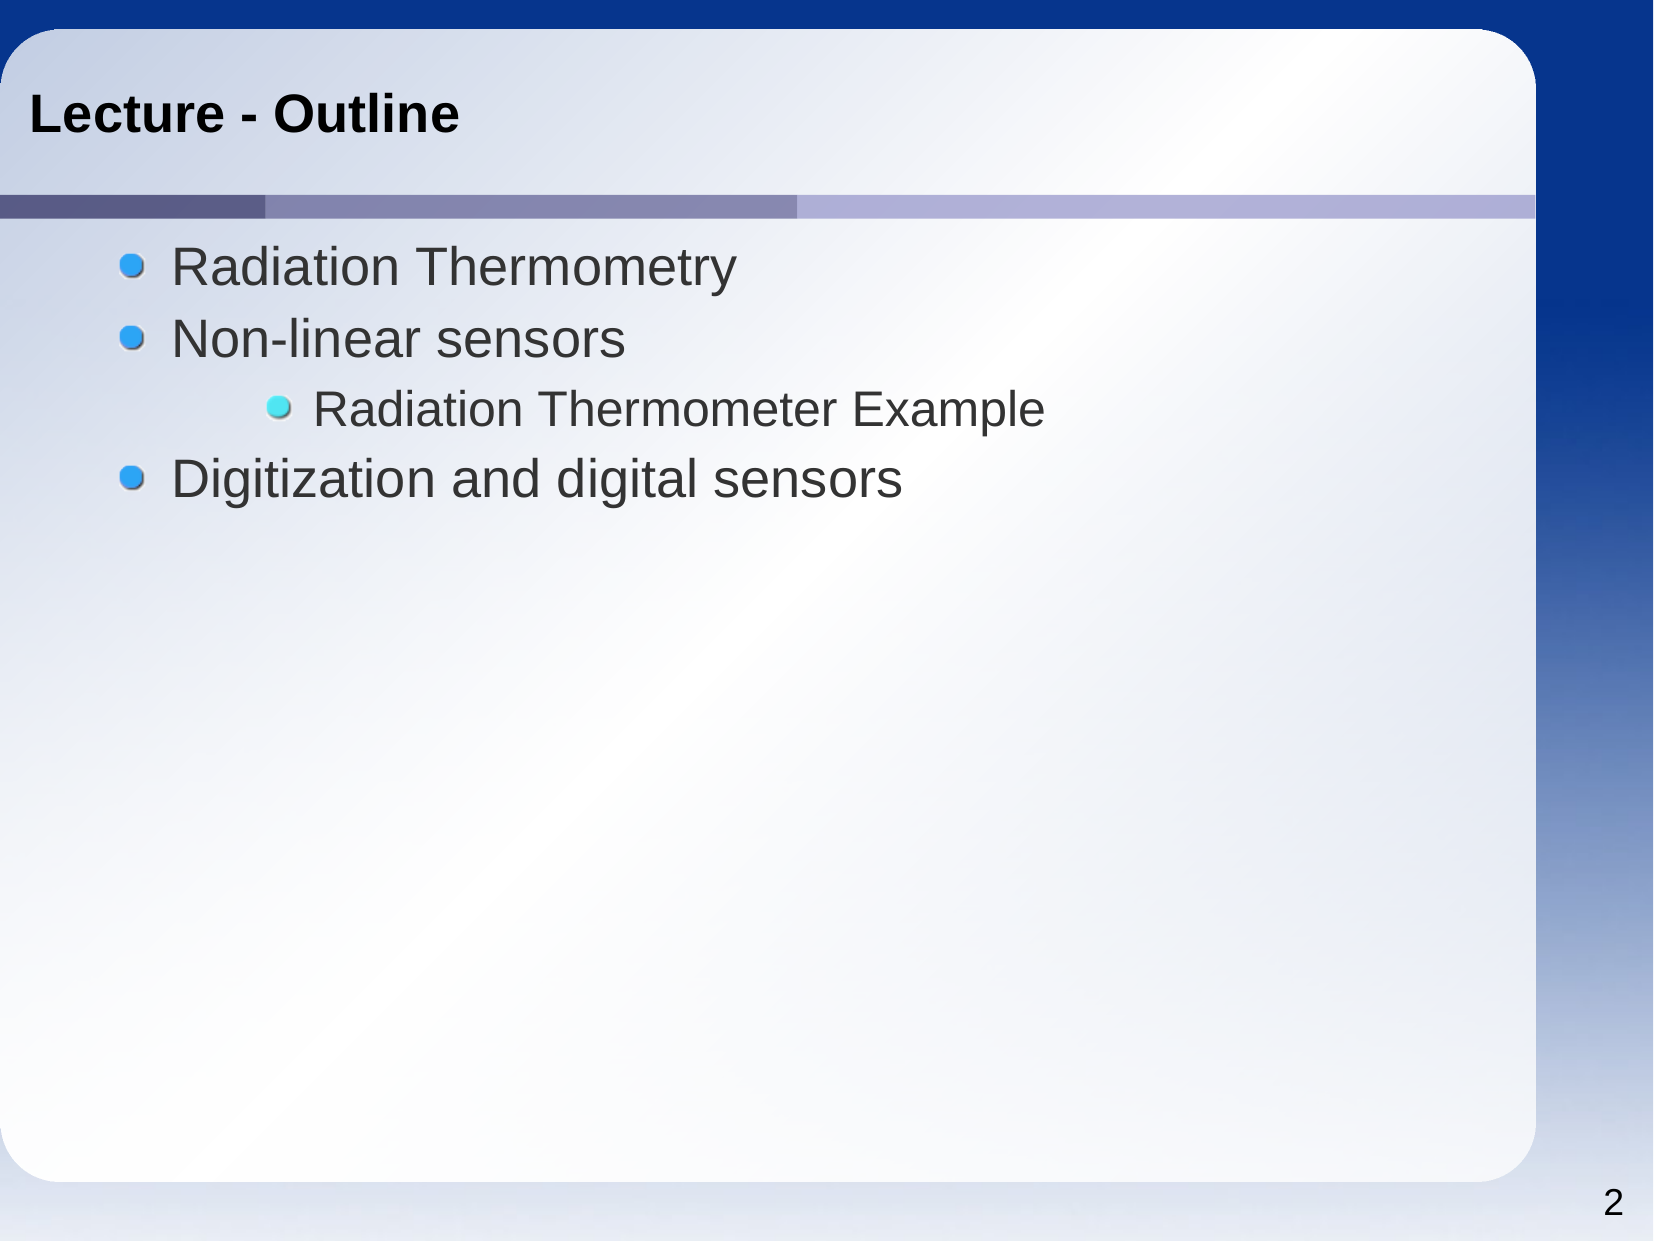

# Lecture - Outline
Radiation Thermometry
Non-linear sensors
Radiation Thermometer Example
Digitization and digital sensors
2